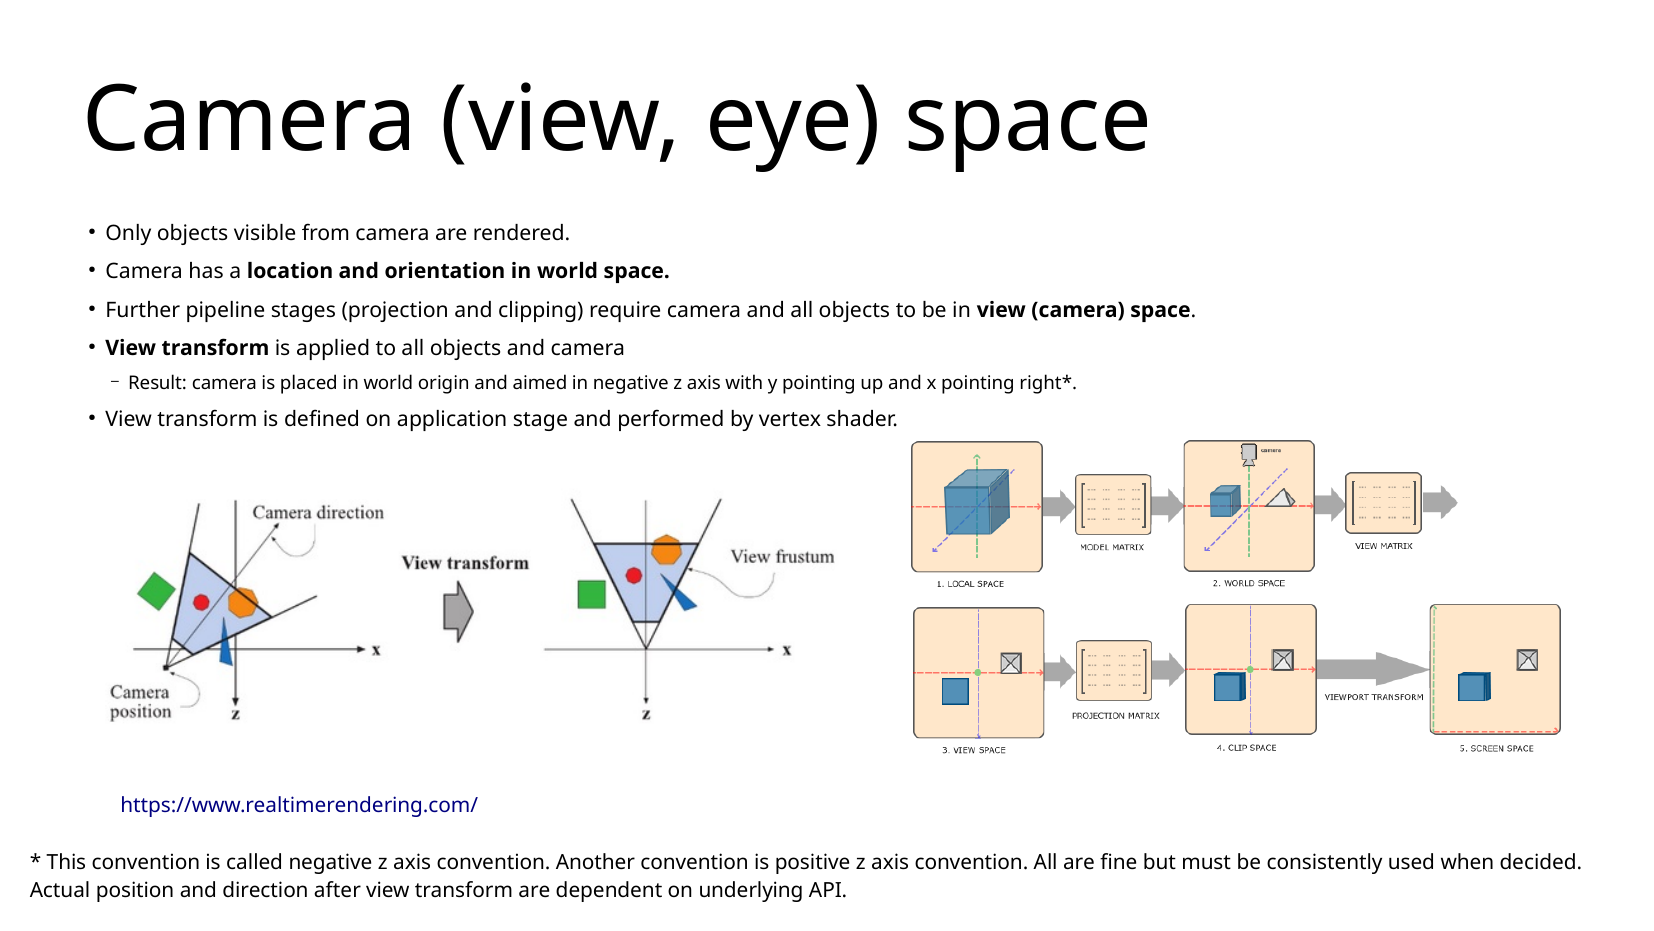

# Camera (view, eye) space
Only objects visible from camera are rendered.
Camera has a location and orientation in world space.
Further pipeline stages (projection and clipping) require camera and all objects to be in view (camera) space.
View transform is applied to all objects and camera
Result: camera is placed in world origin and aimed in negative z axis with y pointing up and x pointing right*.
View transform is defined on application stage and performed by vertex shader.
https://www.realtimerendering.com/
* This convention is called negative z axis convention. Another convention is positive z axis convention. All are fine but must be consistently used when decided. Actual position and direction after view transform are dependent on underlying API.